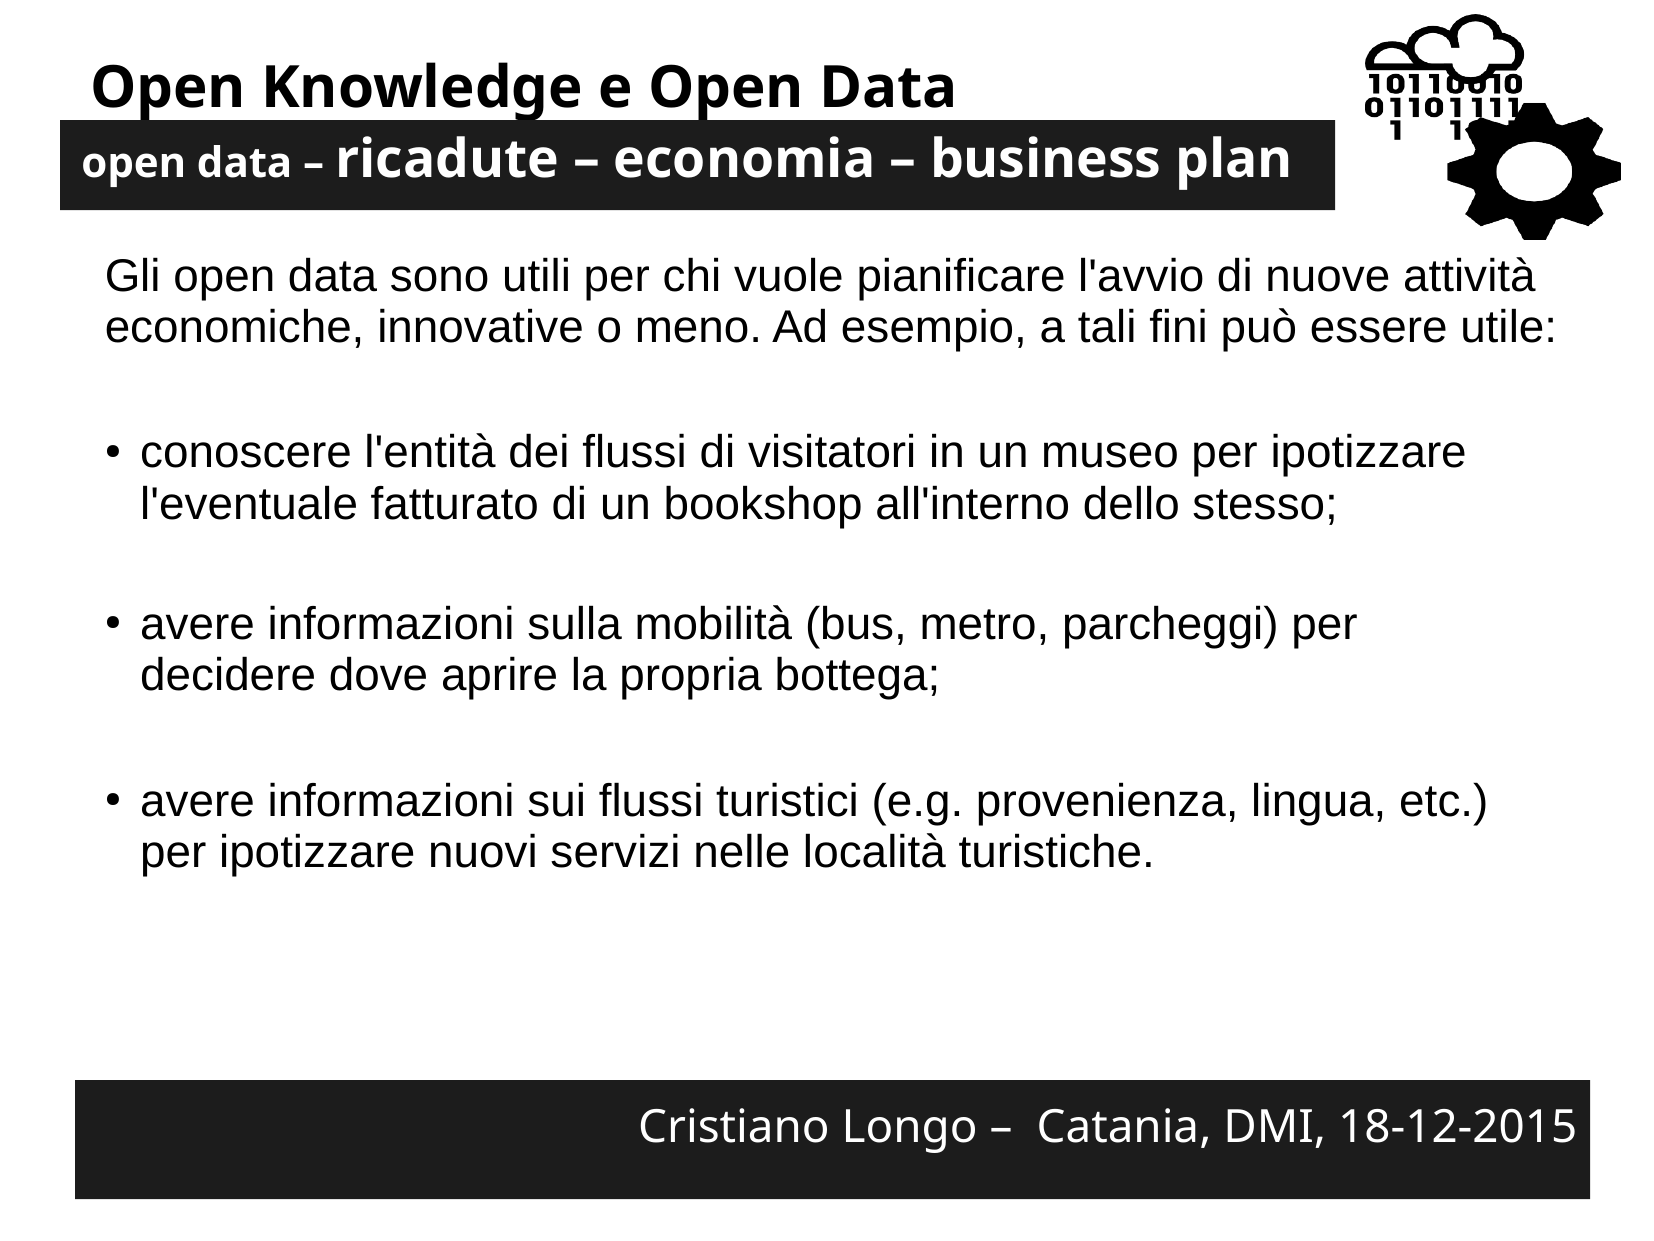

# Open Knowledge e Open Data
 open data – ricadute – economia – business plan
Gli open data sono utili per chi vuole pianificare l'avvio di nuove attività economiche, innovative o meno. Ad esempio, a tali fini può essere utile:
conoscere l'entità dei flussi di visitatori in un museo per ipotizzare l'eventuale fatturato di un bookshop all'interno dello stesso;
avere informazioni sulla mobilità (bus, metro, parcheggi) per decidere dove aprire la propria bottega;
avere informazioni sui flussi turistici (e.g. provenienza, lingua, etc.) per ipotizzare nuovi servizi nelle località turistiche.
 Cristiano Longo – Catania, DMI, 18-12-2015